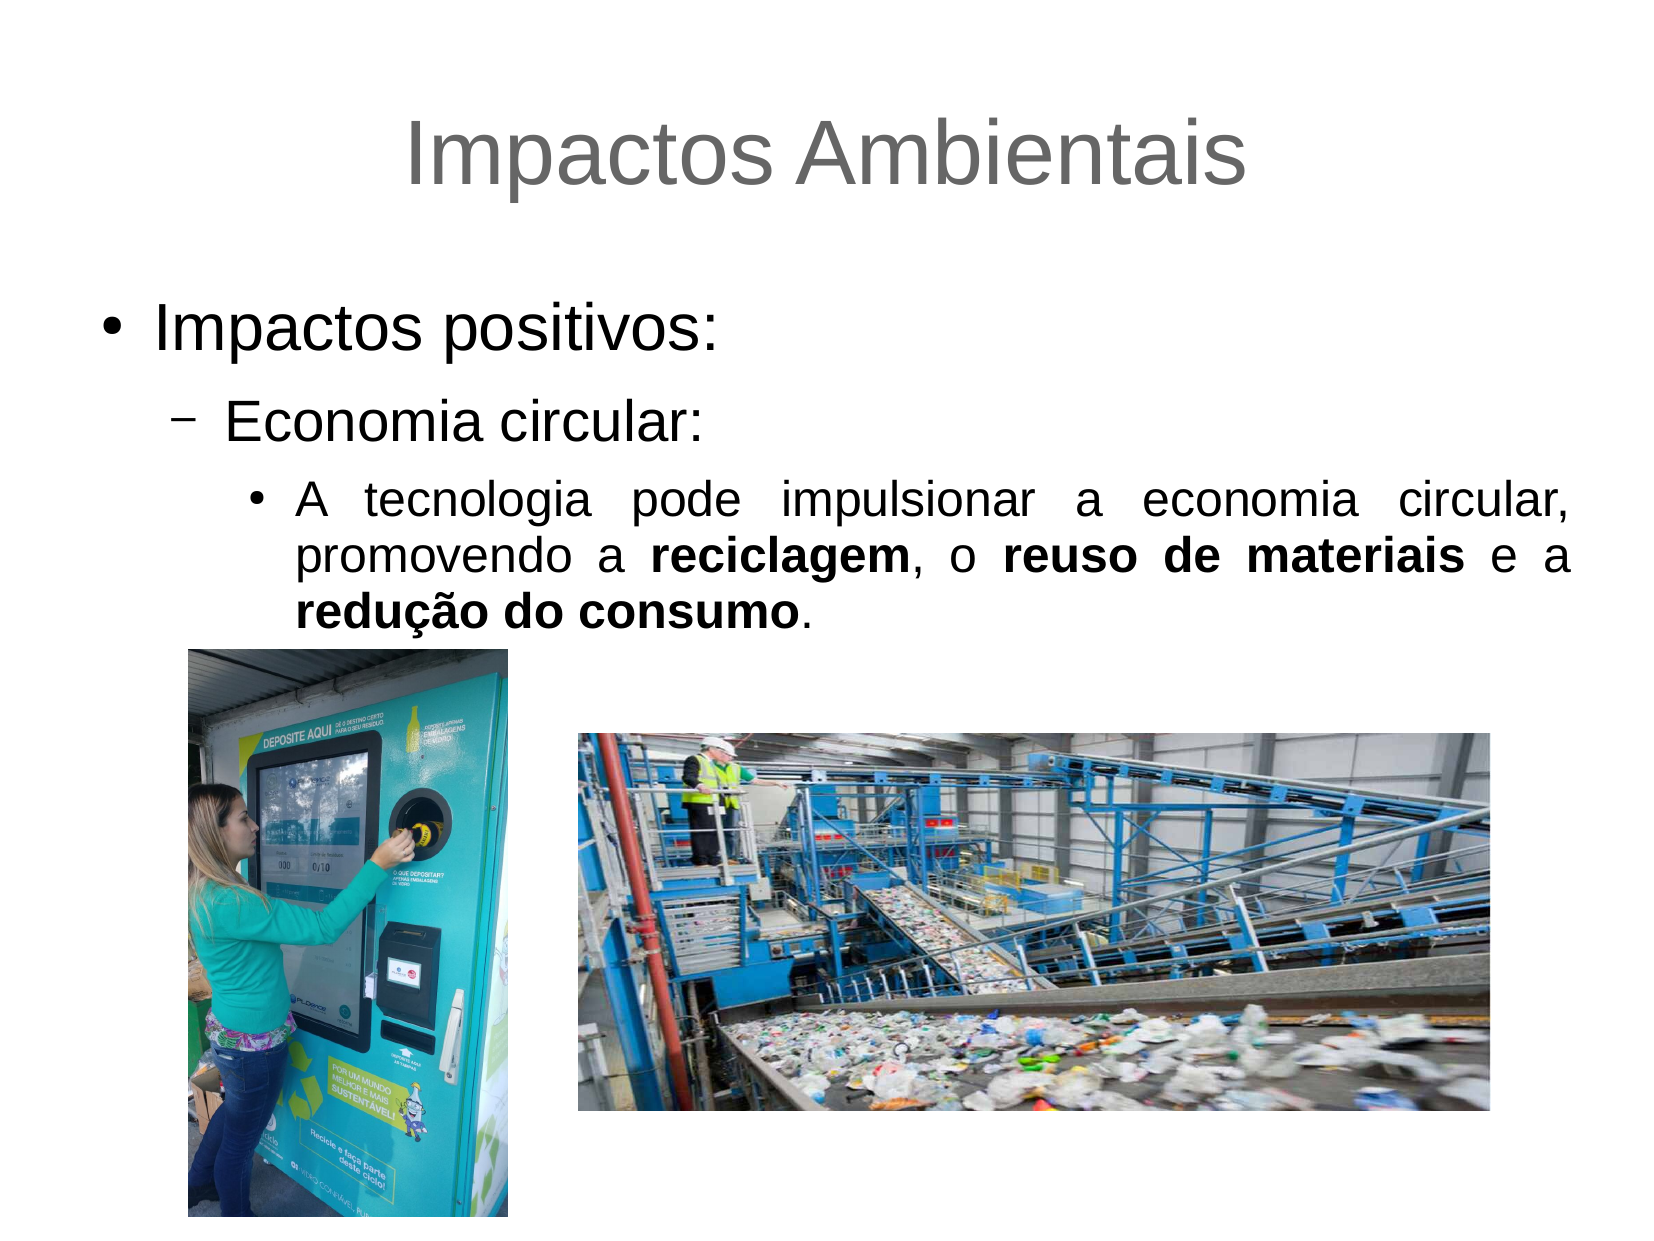

# Impactos Ambientais
Impactos positivos:
Economia circular:
A tecnologia pode impulsionar a economia circular, promovendo a reciclagem, o reuso de materiais e a redução do consumo.